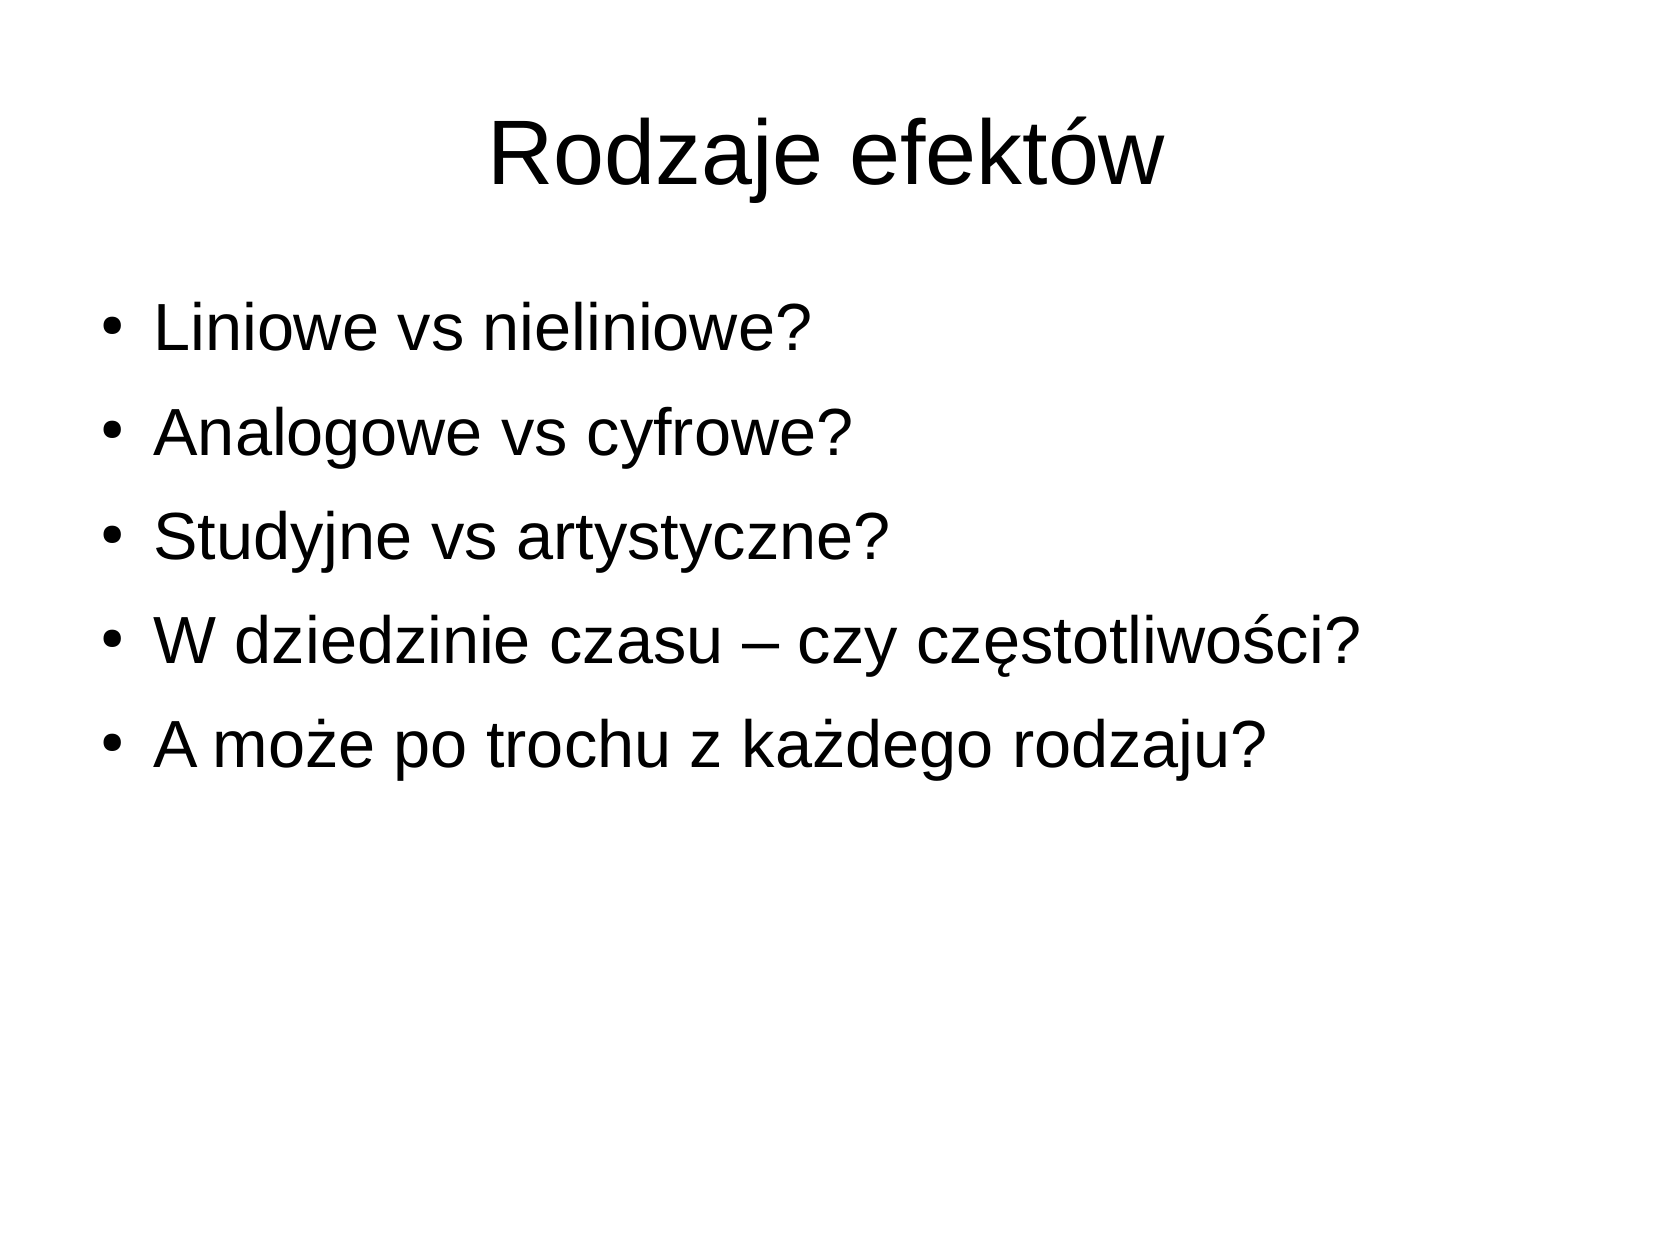

# Rodzaje efektów
Liniowe vs nieliniowe?
Analogowe vs cyfrowe?
Studyjne vs artystyczne?
W dziedzinie czasu – czy częstotliwości?
A może po trochu z każdego rodzaju?